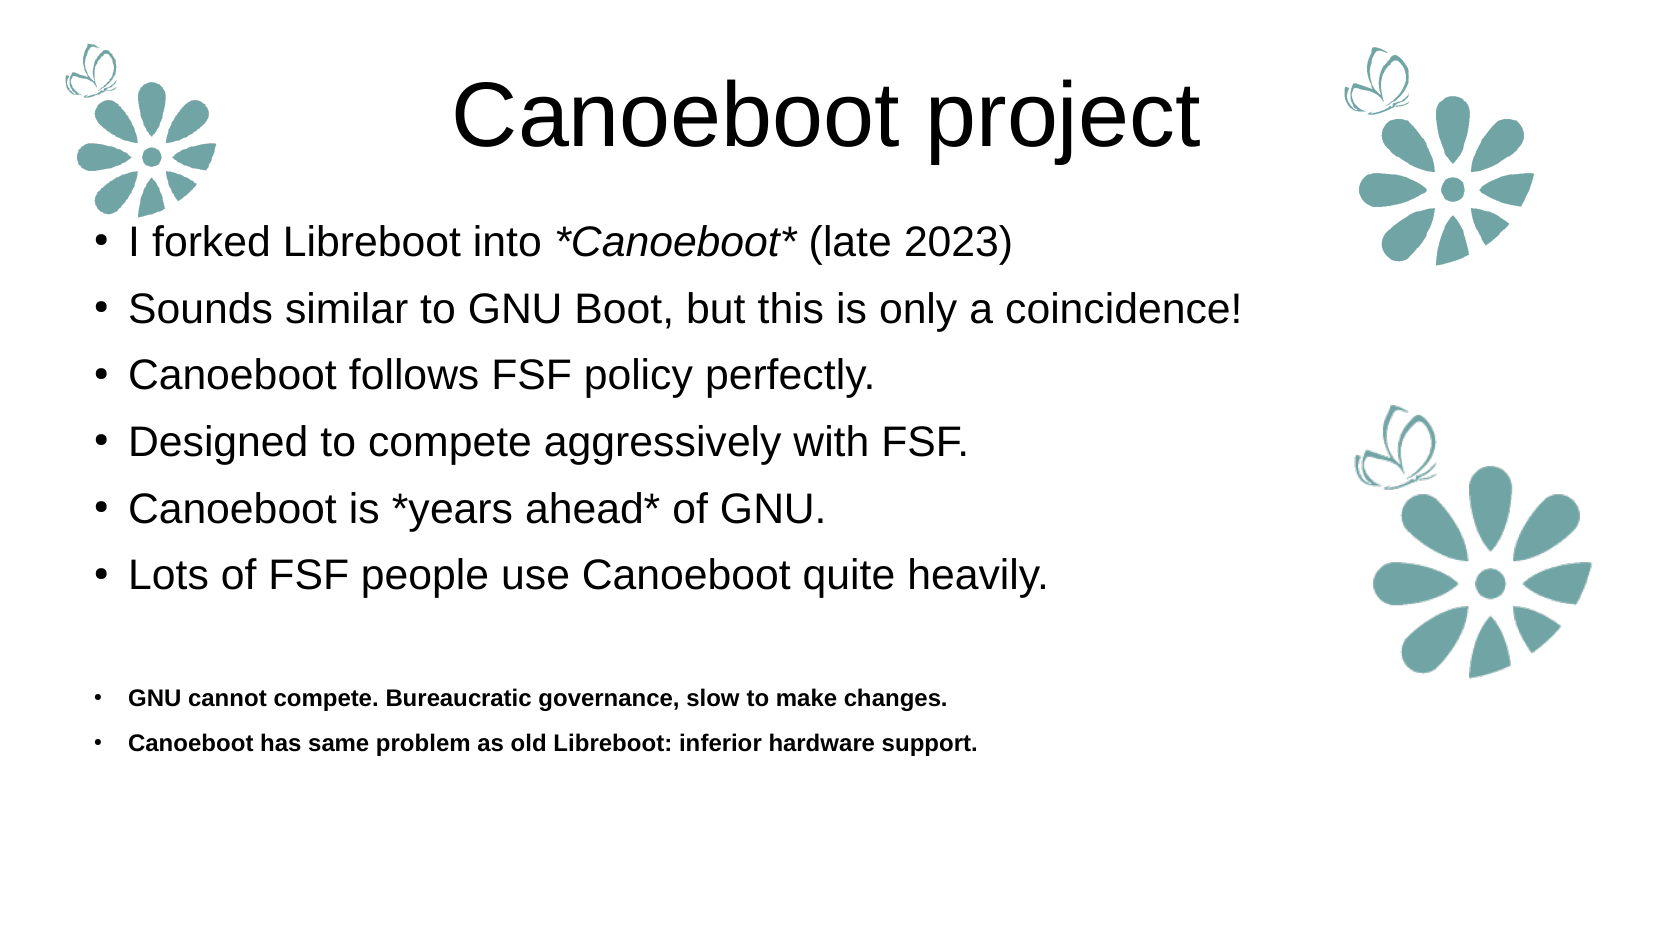

# Canoeboot project
I forked Libreboot into *Canoeboot* (late 2023)
Sounds similar to GNU Boot, but this is only a coincidence!
Canoeboot follows FSF policy perfectly.
Designed to compete aggressively with FSF.
Canoeboot is *years ahead* of GNU.
Lots of FSF people use Canoeboot quite heavily.
GNU cannot compete. Bureaucratic governance, slow to make changes.
Canoeboot has same problem as old Libreboot: inferior hardware support.